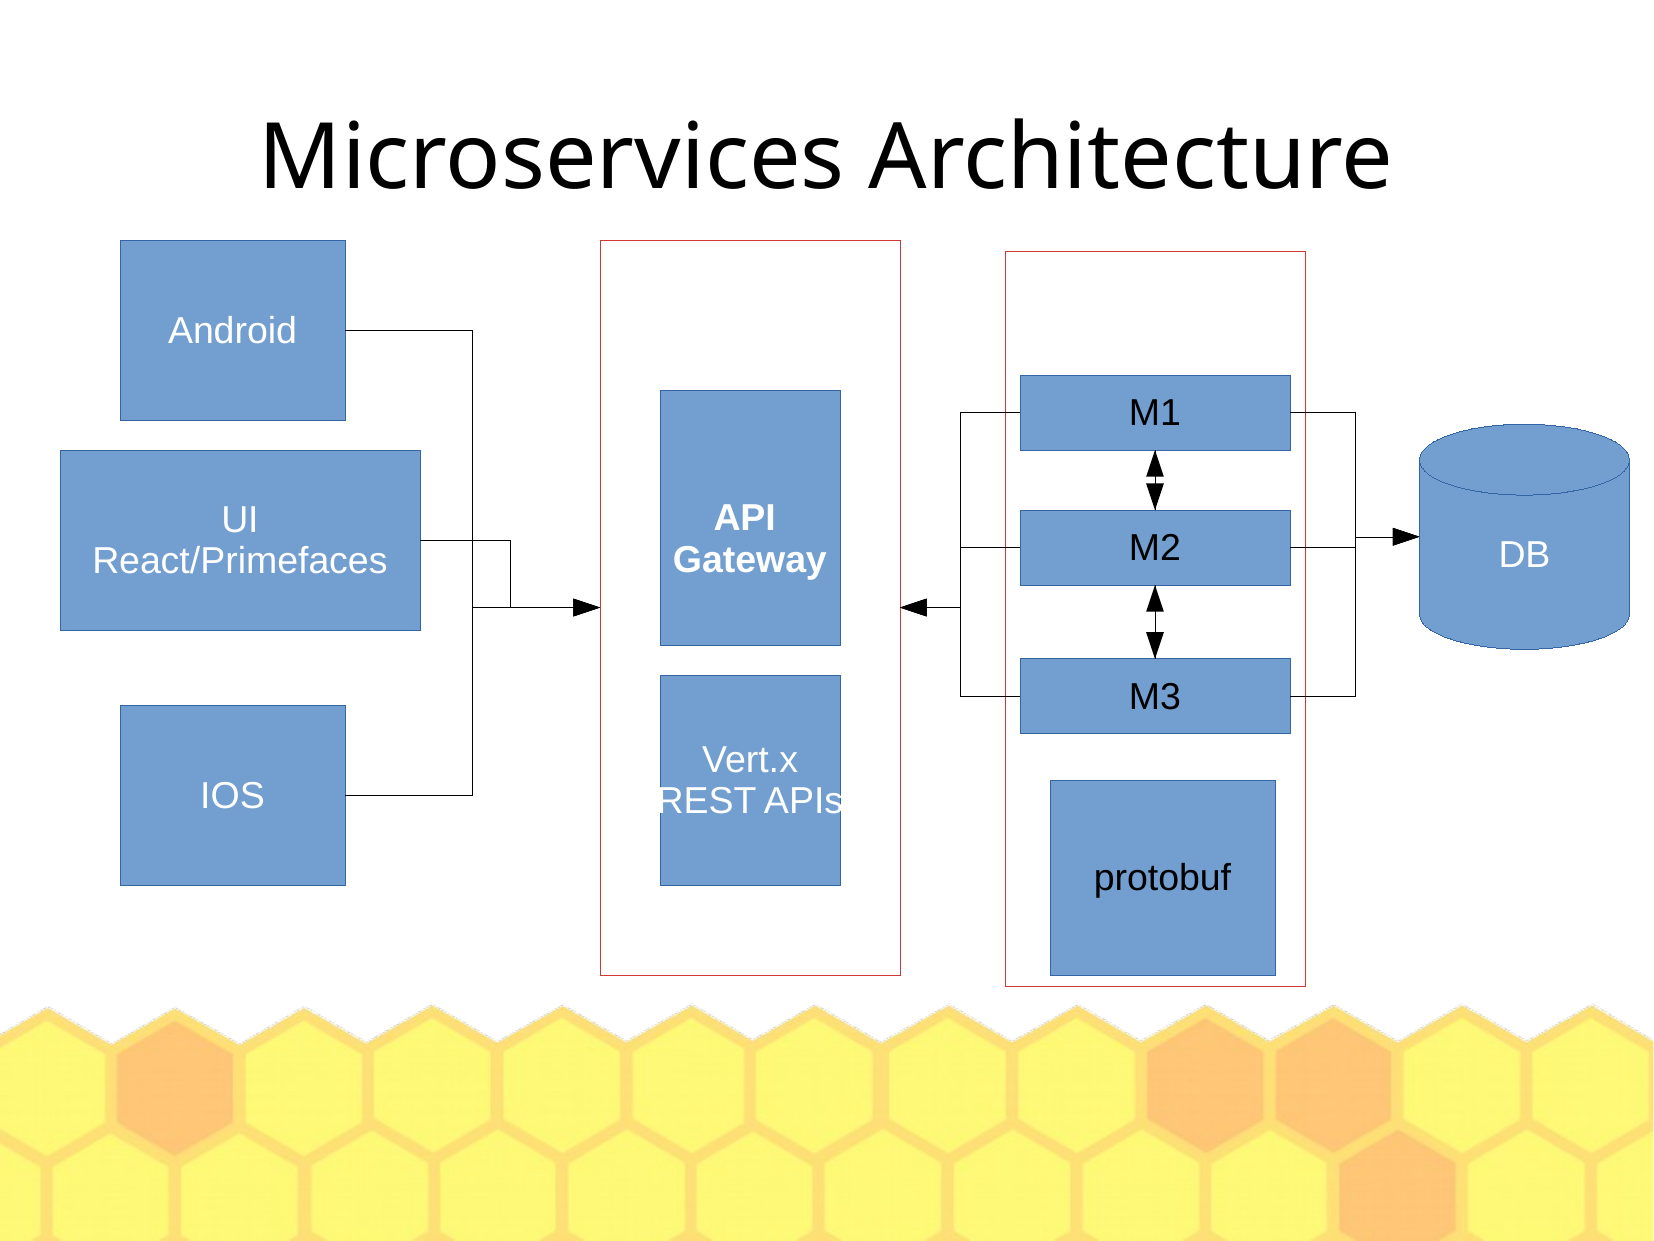

# Microservices Architecture
Android
M1
API
Gateway
DB
UI
React/Primefaces
M2
M3
Vert.x
REST APIs
IOS
protobuf